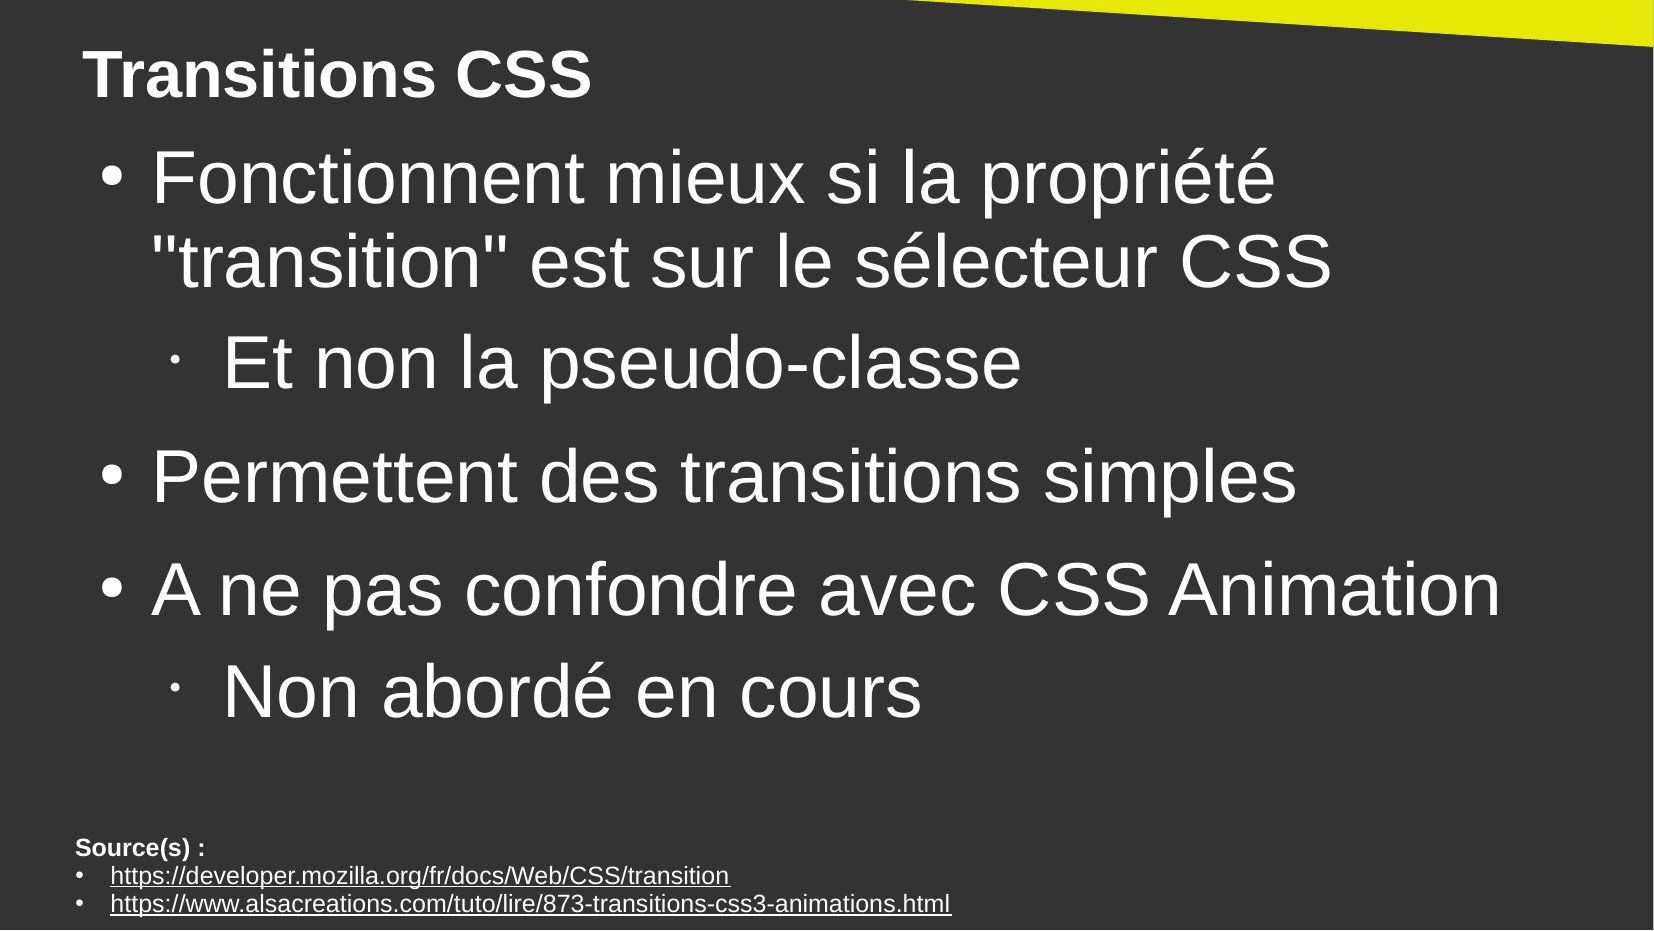

# Transitions CSS
Fonctionnent mieux si la propriété "transition" est sur le sélecteur CSS
Et non la pseudo-classe
Permettent des transitions simples
A ne pas confondre avec CSS Animation
Non abordé en cours
Source(s) :
https://developer.mozilla.org/fr/docs/Web/CSS/transition
https://www.alsacreations.com/tuto/lire/873-transitions-css3-animations.html